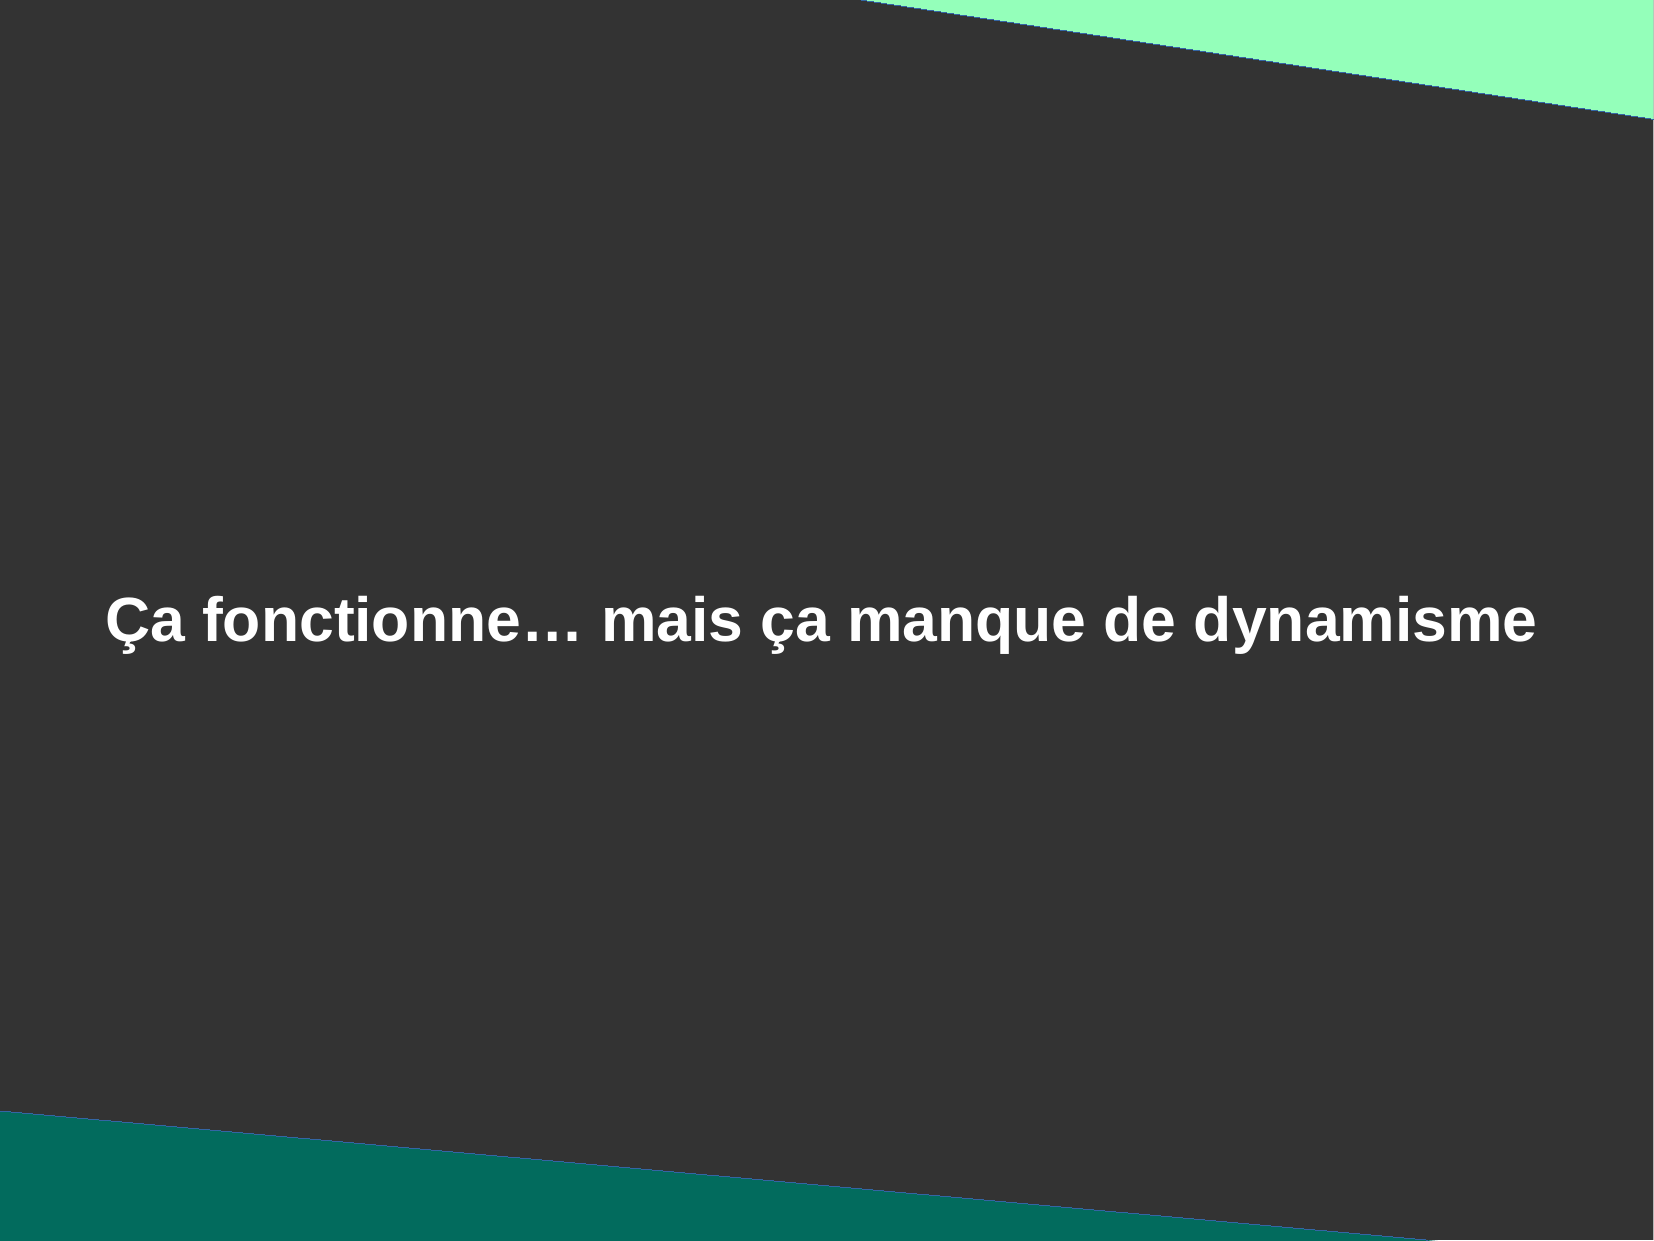

# Ça fonctionne… mais ça manque de dynamisme